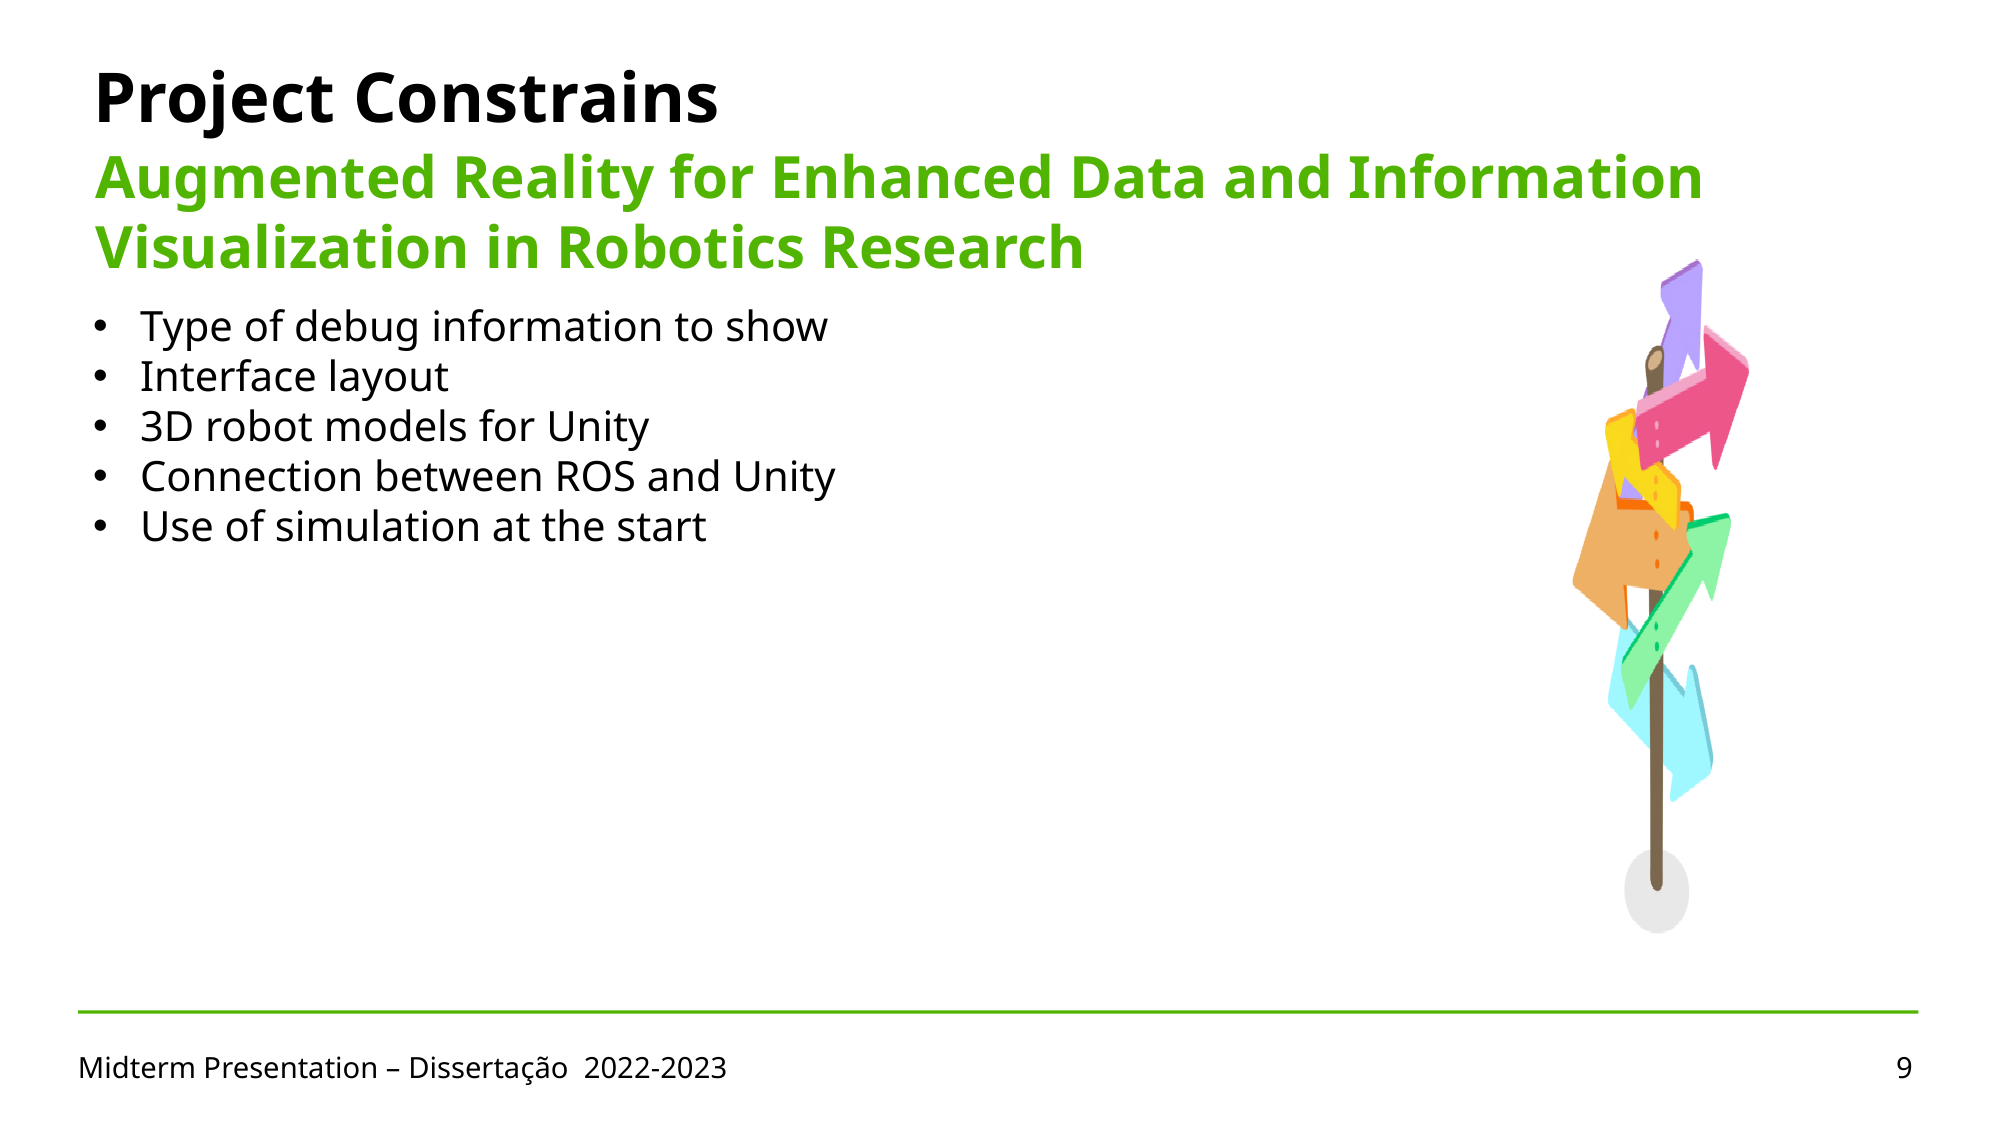

Project Constrains
Augmented Reality for Enhanced Data and Information Visualization in Robotics Research
Type of debug information to show
Interface layout
3D robot models for Unity
Connection between ROS and Unity
Use of simulation at the start
Midterm Presentation – Dissertação 2022-2023